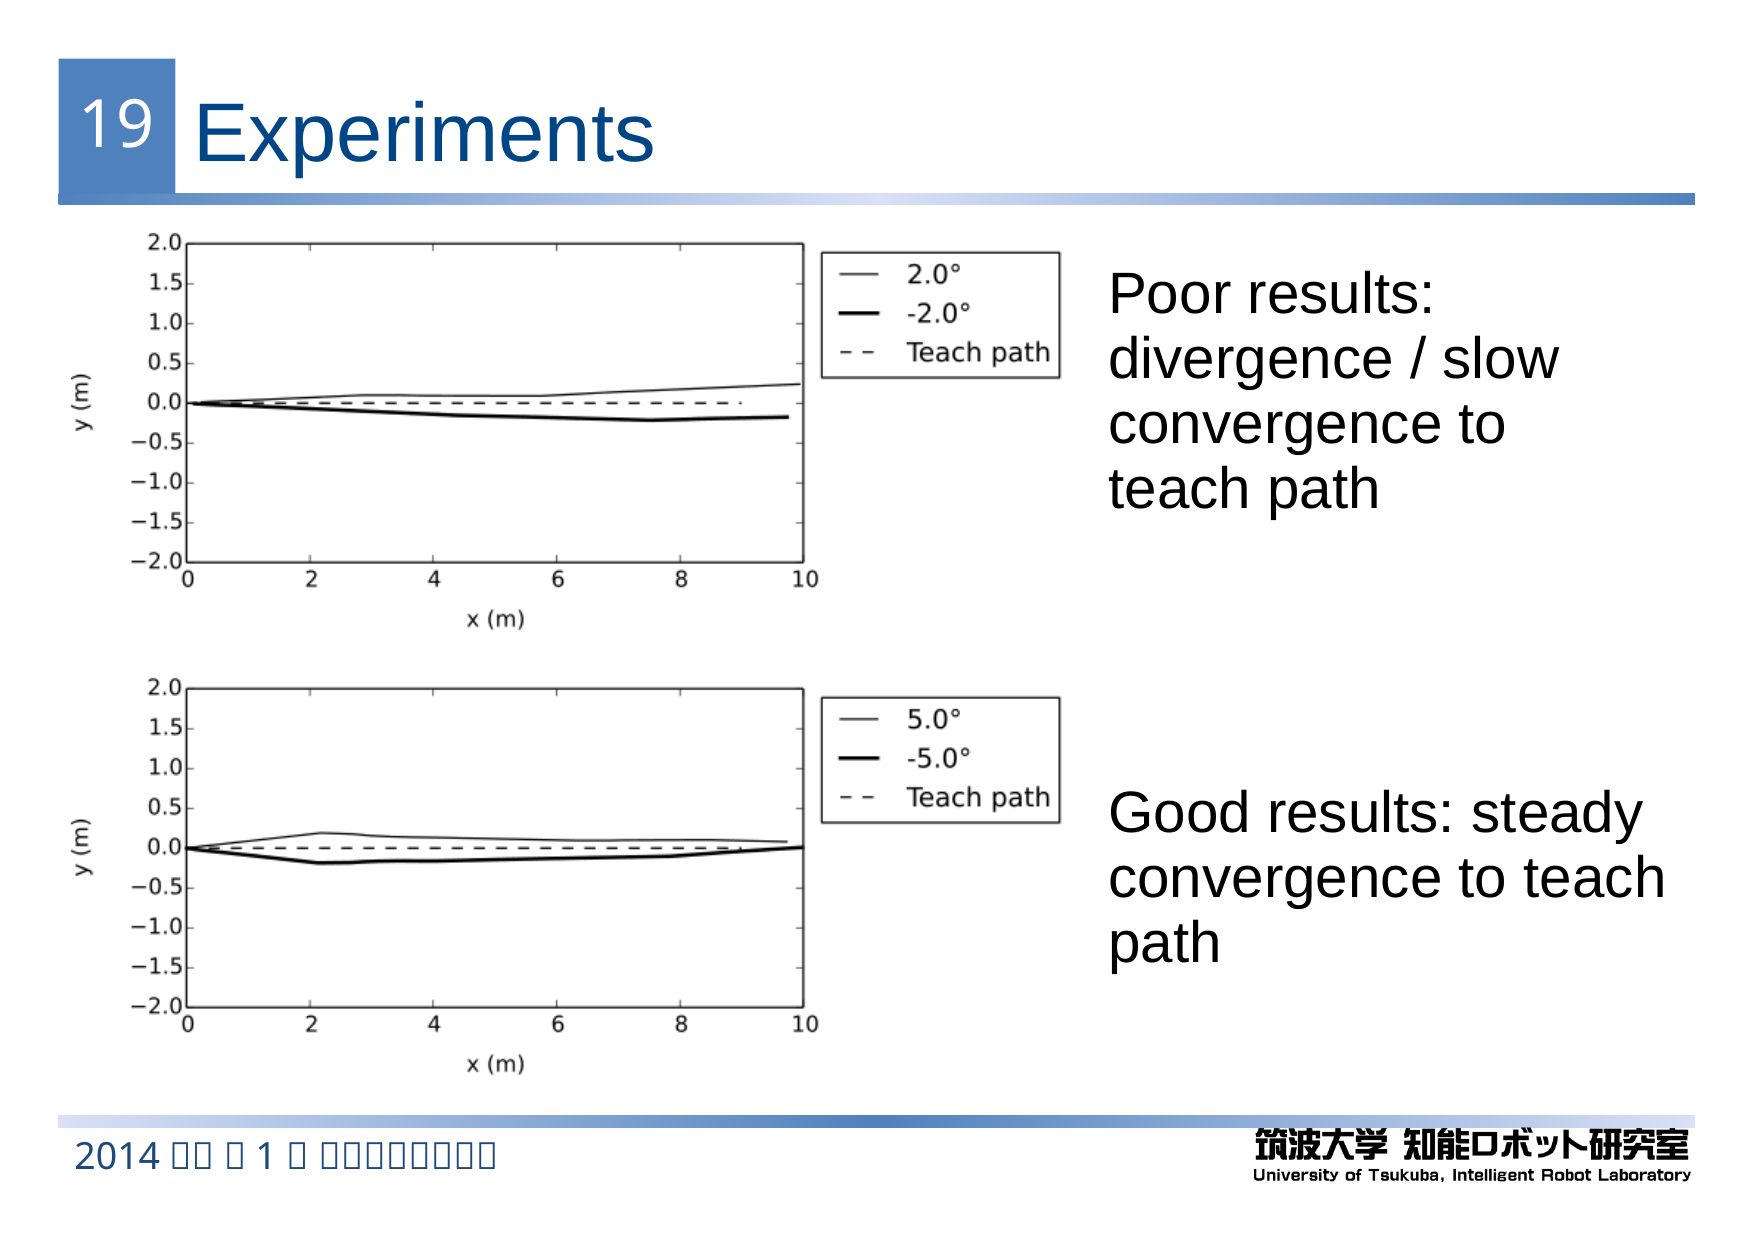

# Experiments
Poor results: divergence / slow convergence to teach path
Good results: steady convergence to teach path